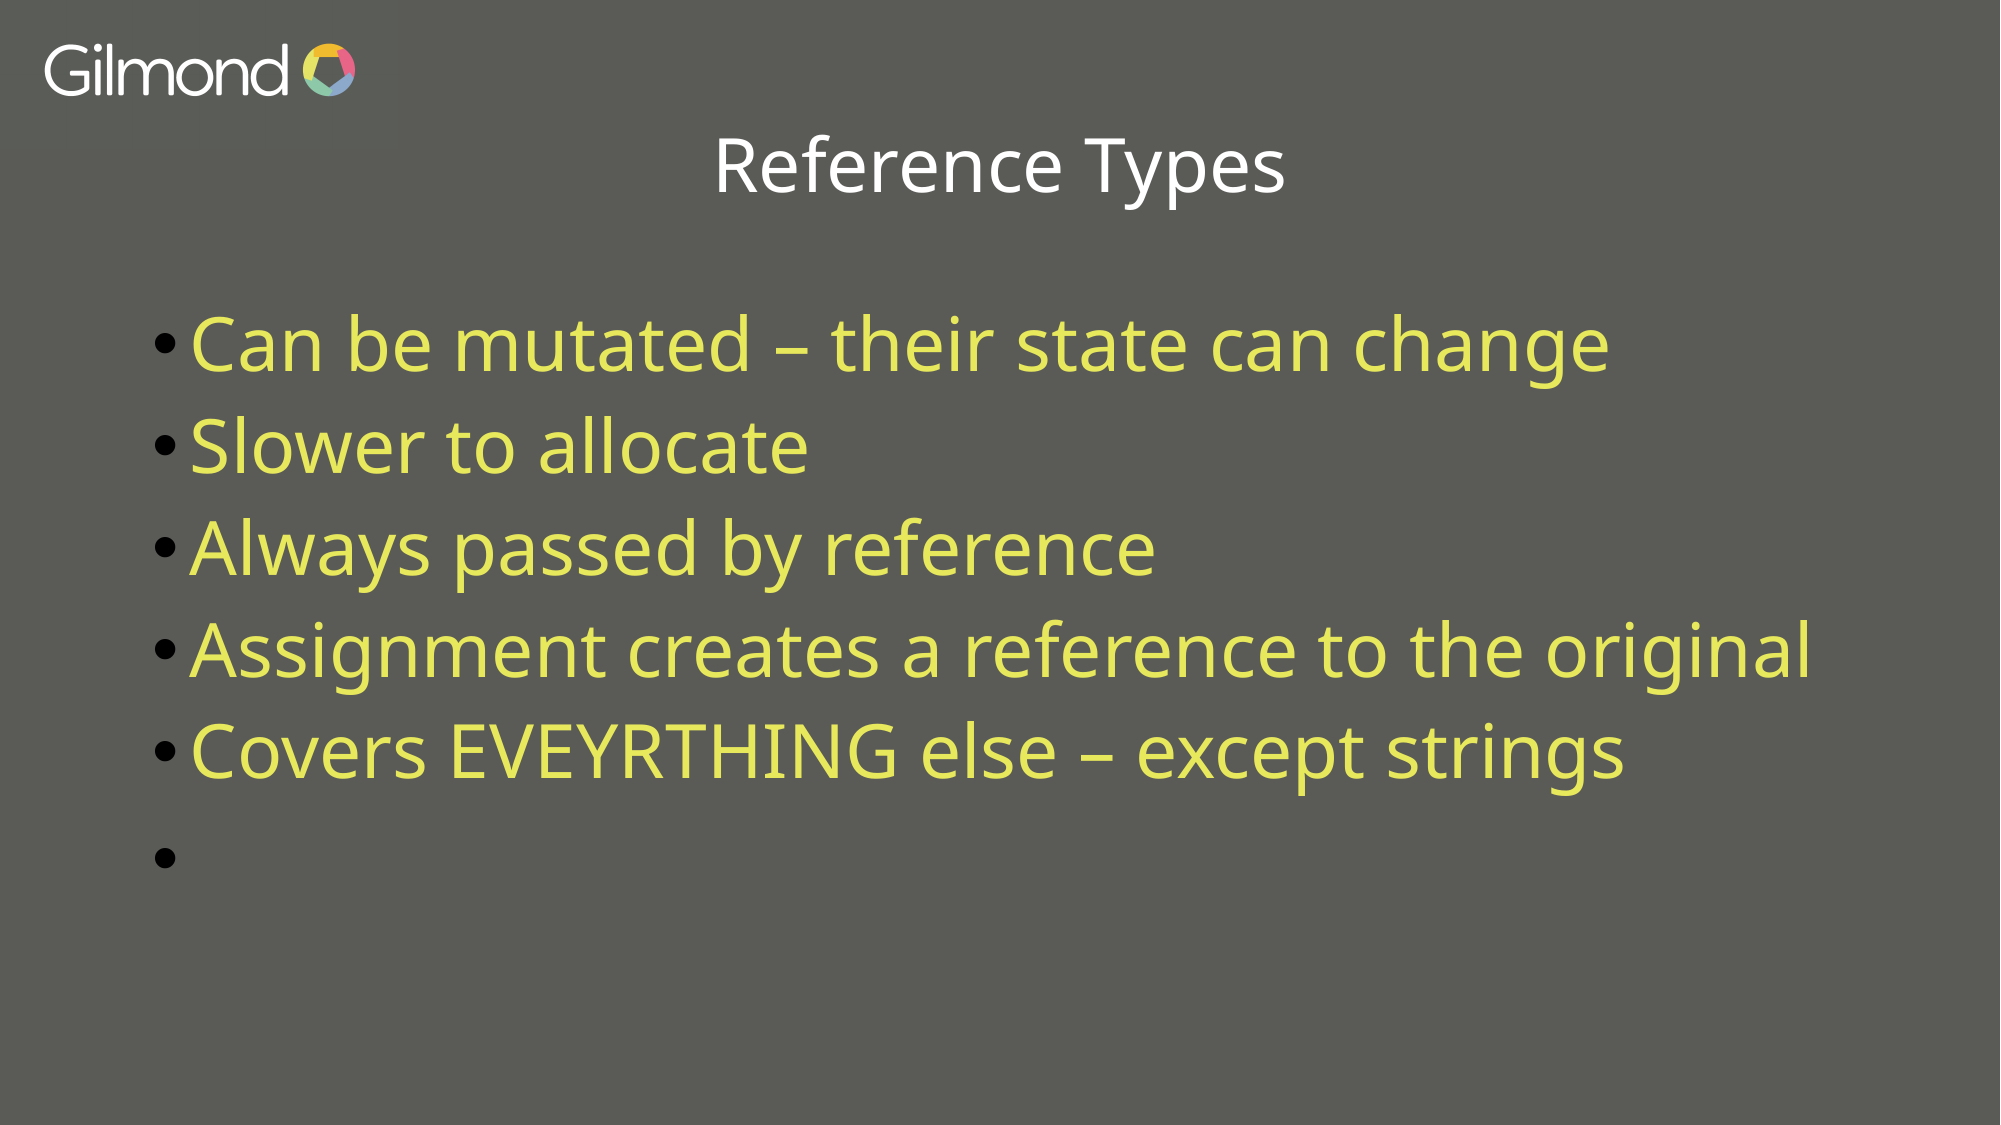

# Reference Types
Can be mutated – their state can change
Slower to allocate
Always passed by reference
Assignment creates a reference to the original
Covers EVEYRTHING else – except strings